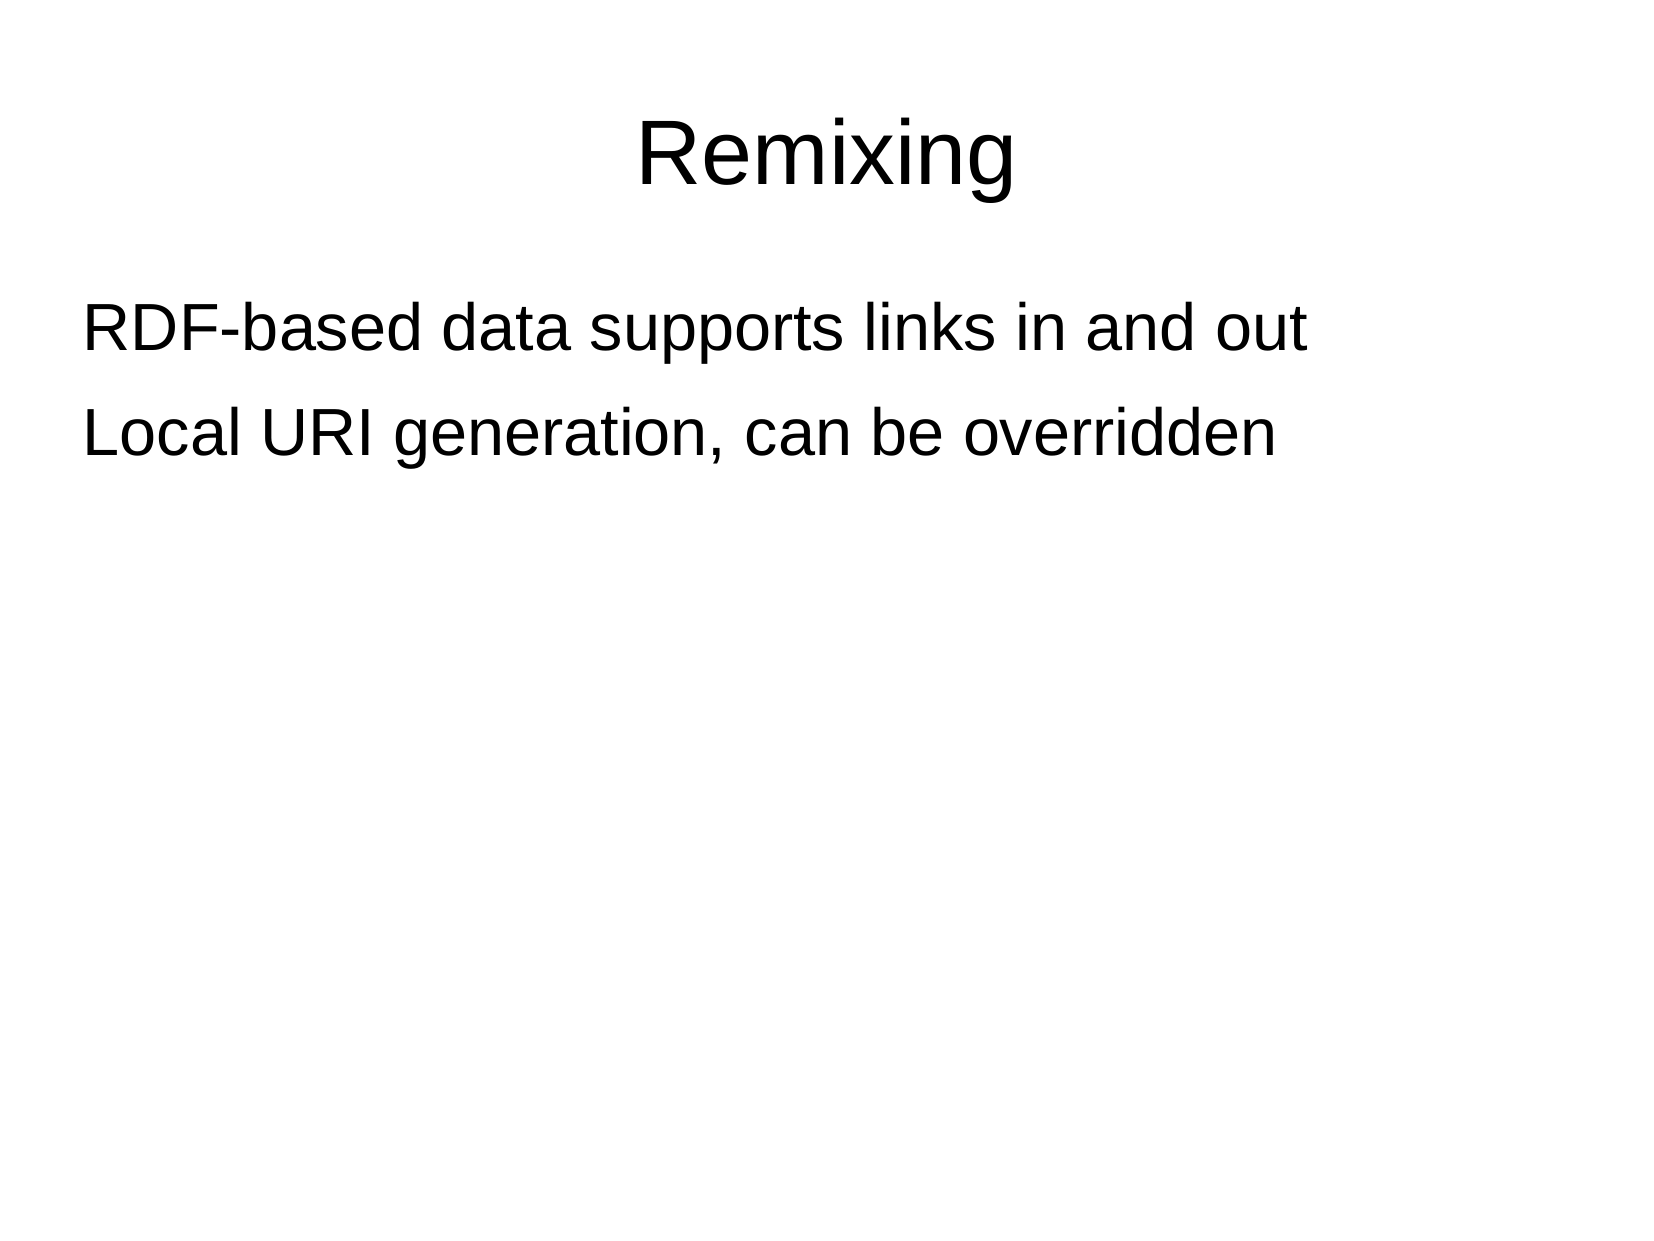

# Remixing
RDF-based data supports links in and out
Local URI generation, can be overridden